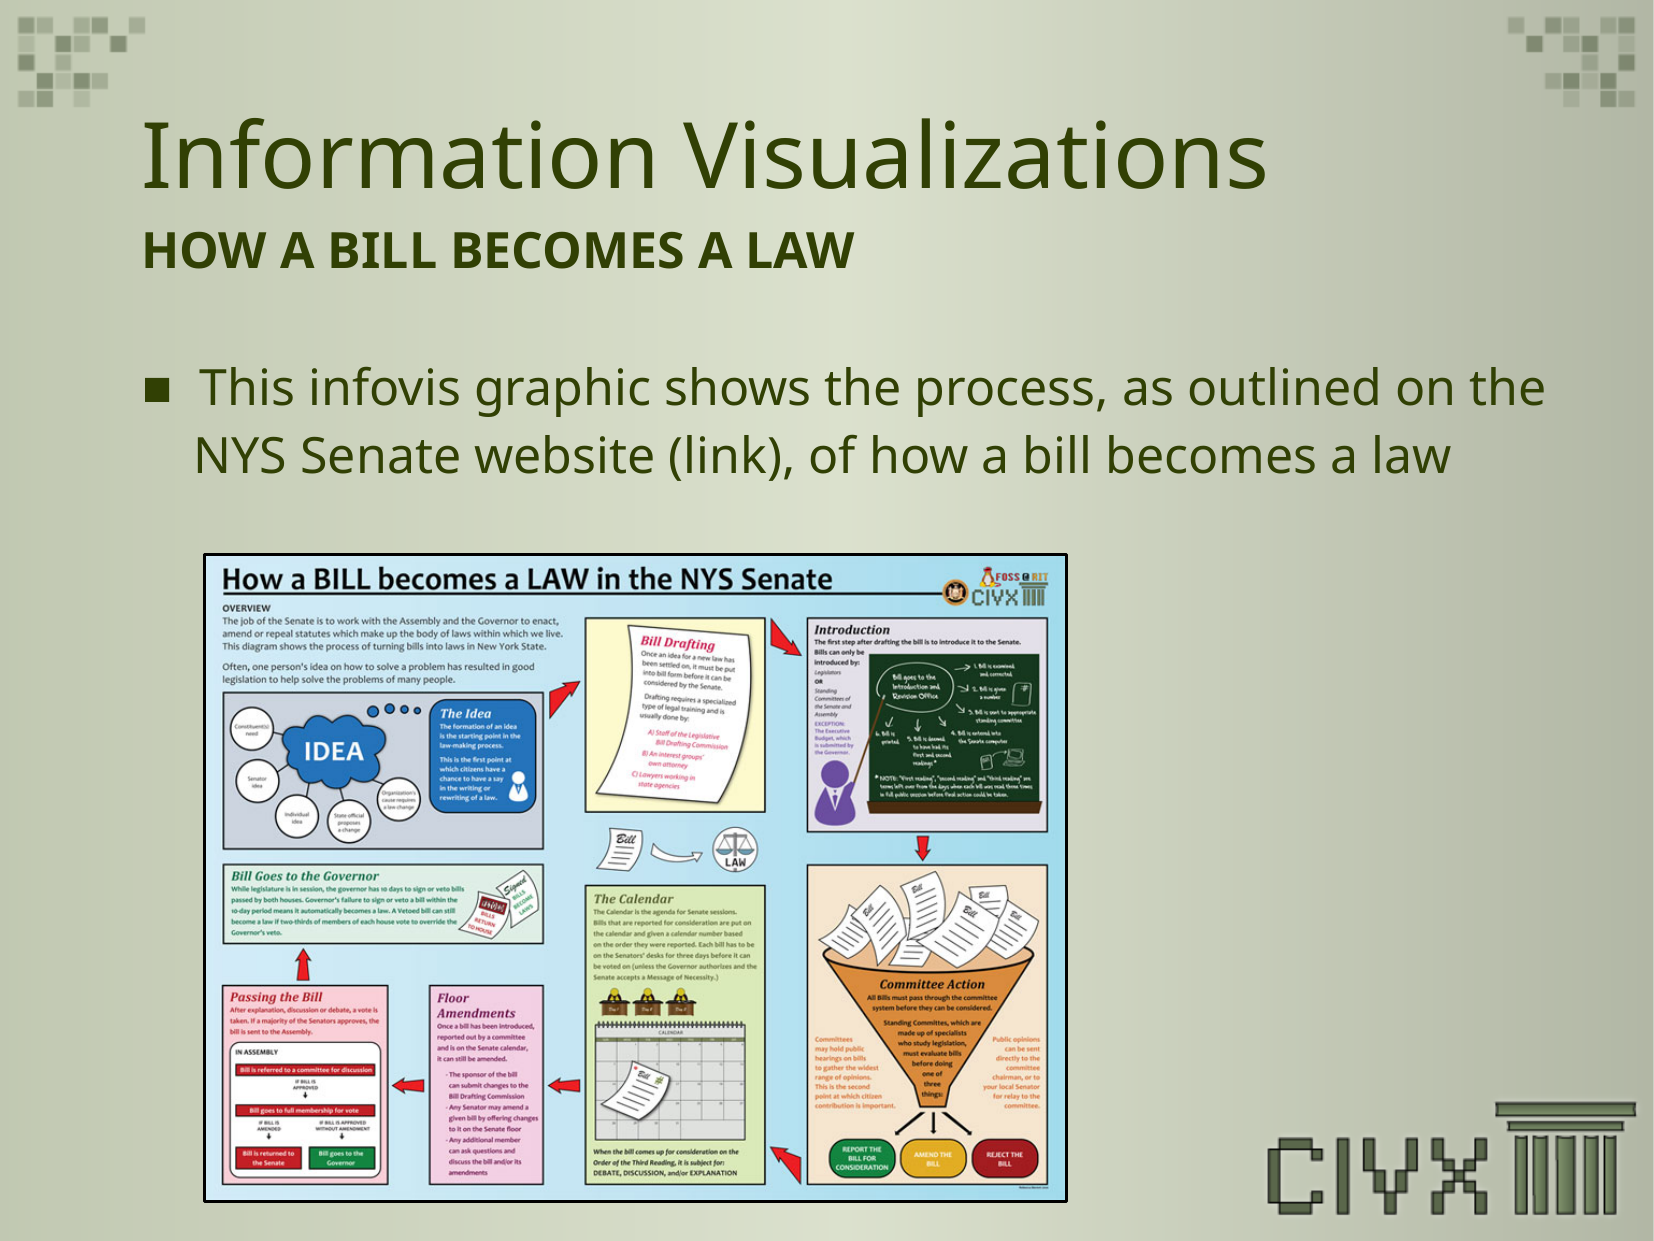

# Information Visualizations
HOW A BILL BECOMES A LAW
n This infovis graphic shows the process, as outlined on the
 NYS Senate website (link), of how a bill becomes a law